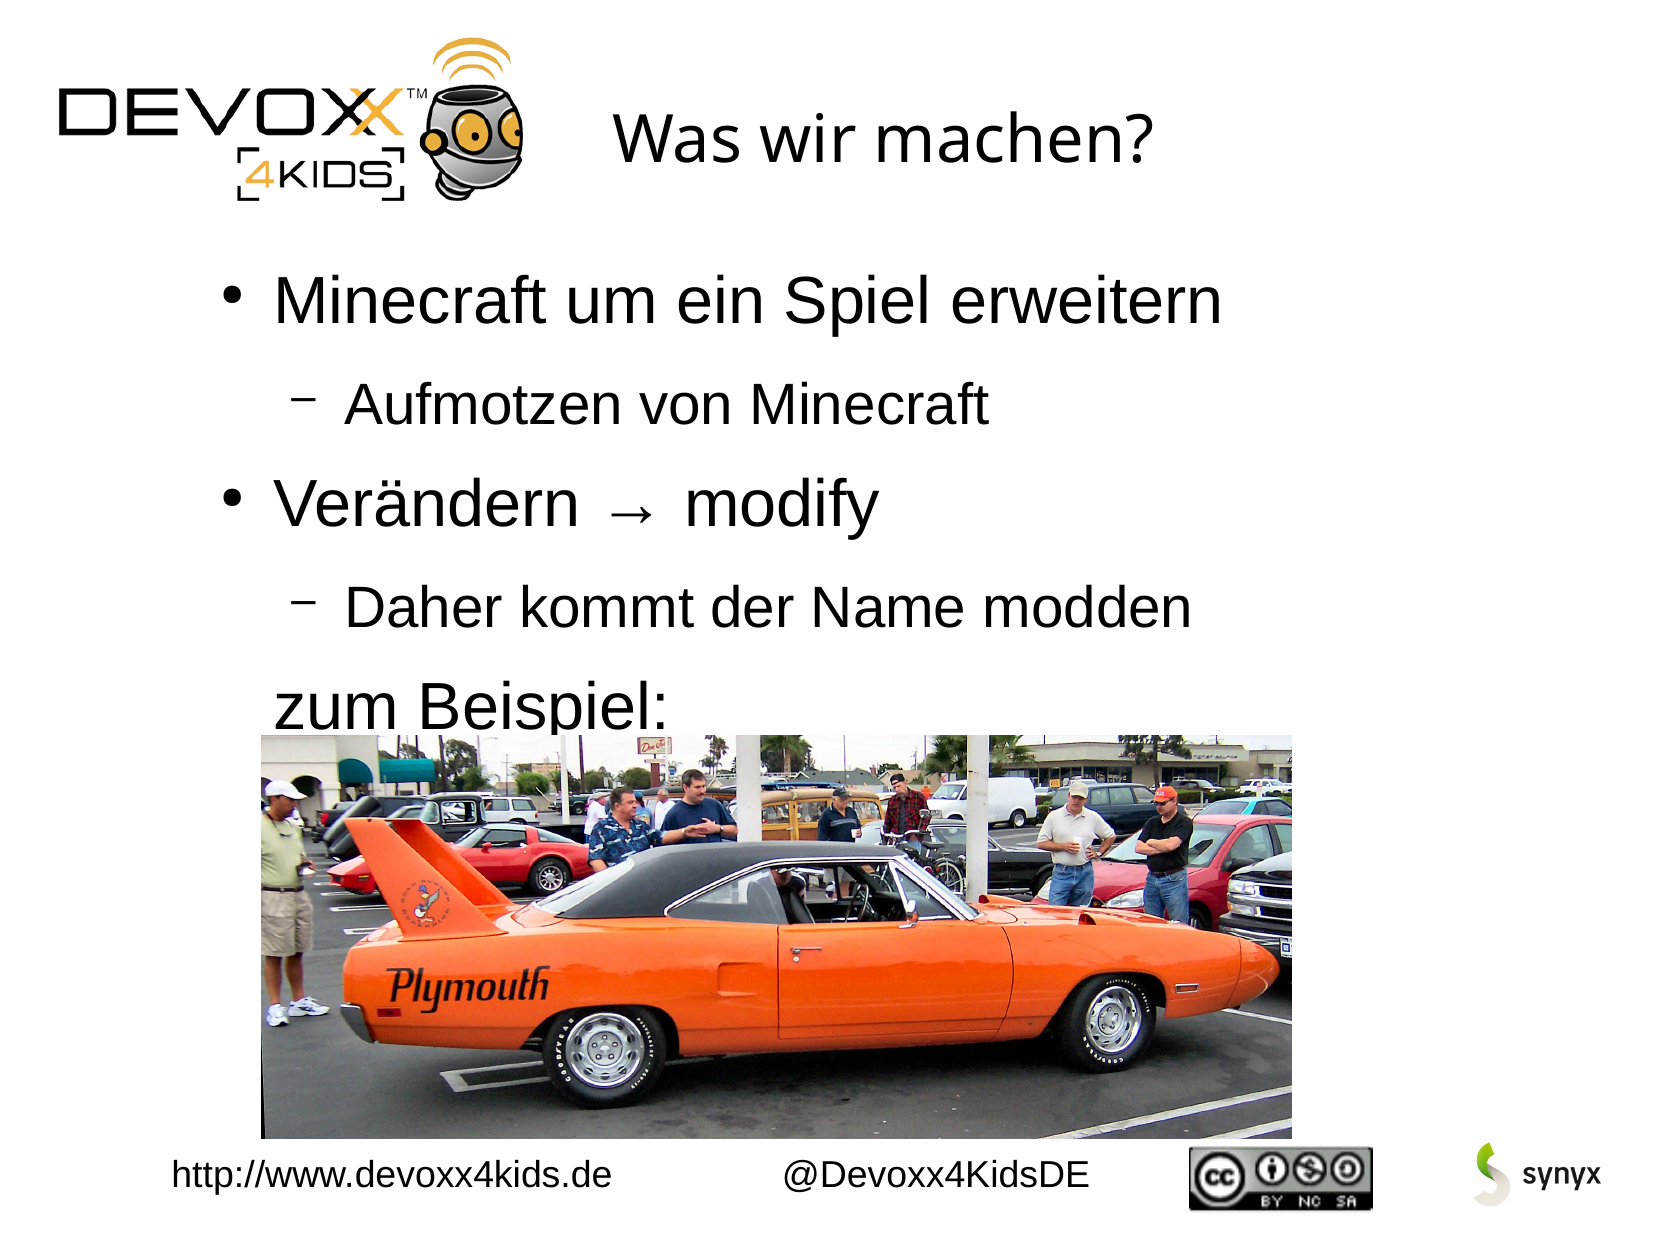

# Was wir machen?
Minecraft um ein Spiel erweitern
Aufmotzen von Minecraft
Verändern → modify
Daher kommt der Name modden
zum Beispiel: